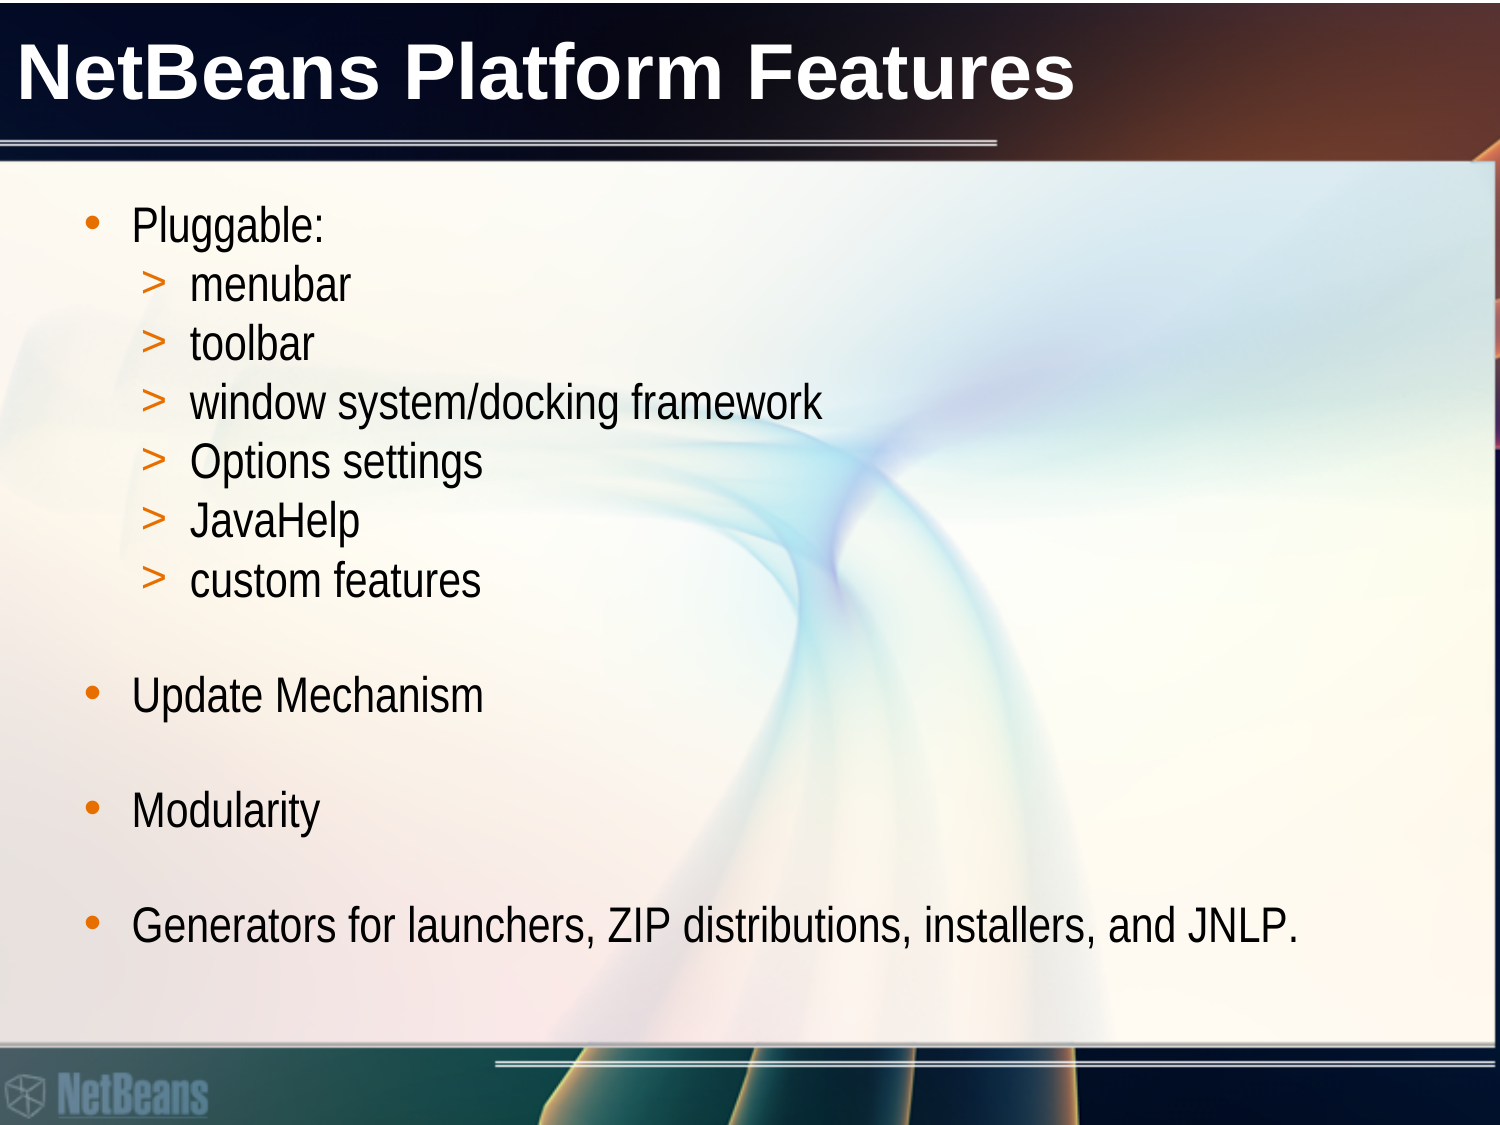

# NetBeans Platform Features
Pluggable:
menubar
toolbar
window system/docking framework
Options settings
JavaHelp
custom features
Update Mechanism
Modularity
Generators for launchers, ZIP distributions, installers, and JNLP.